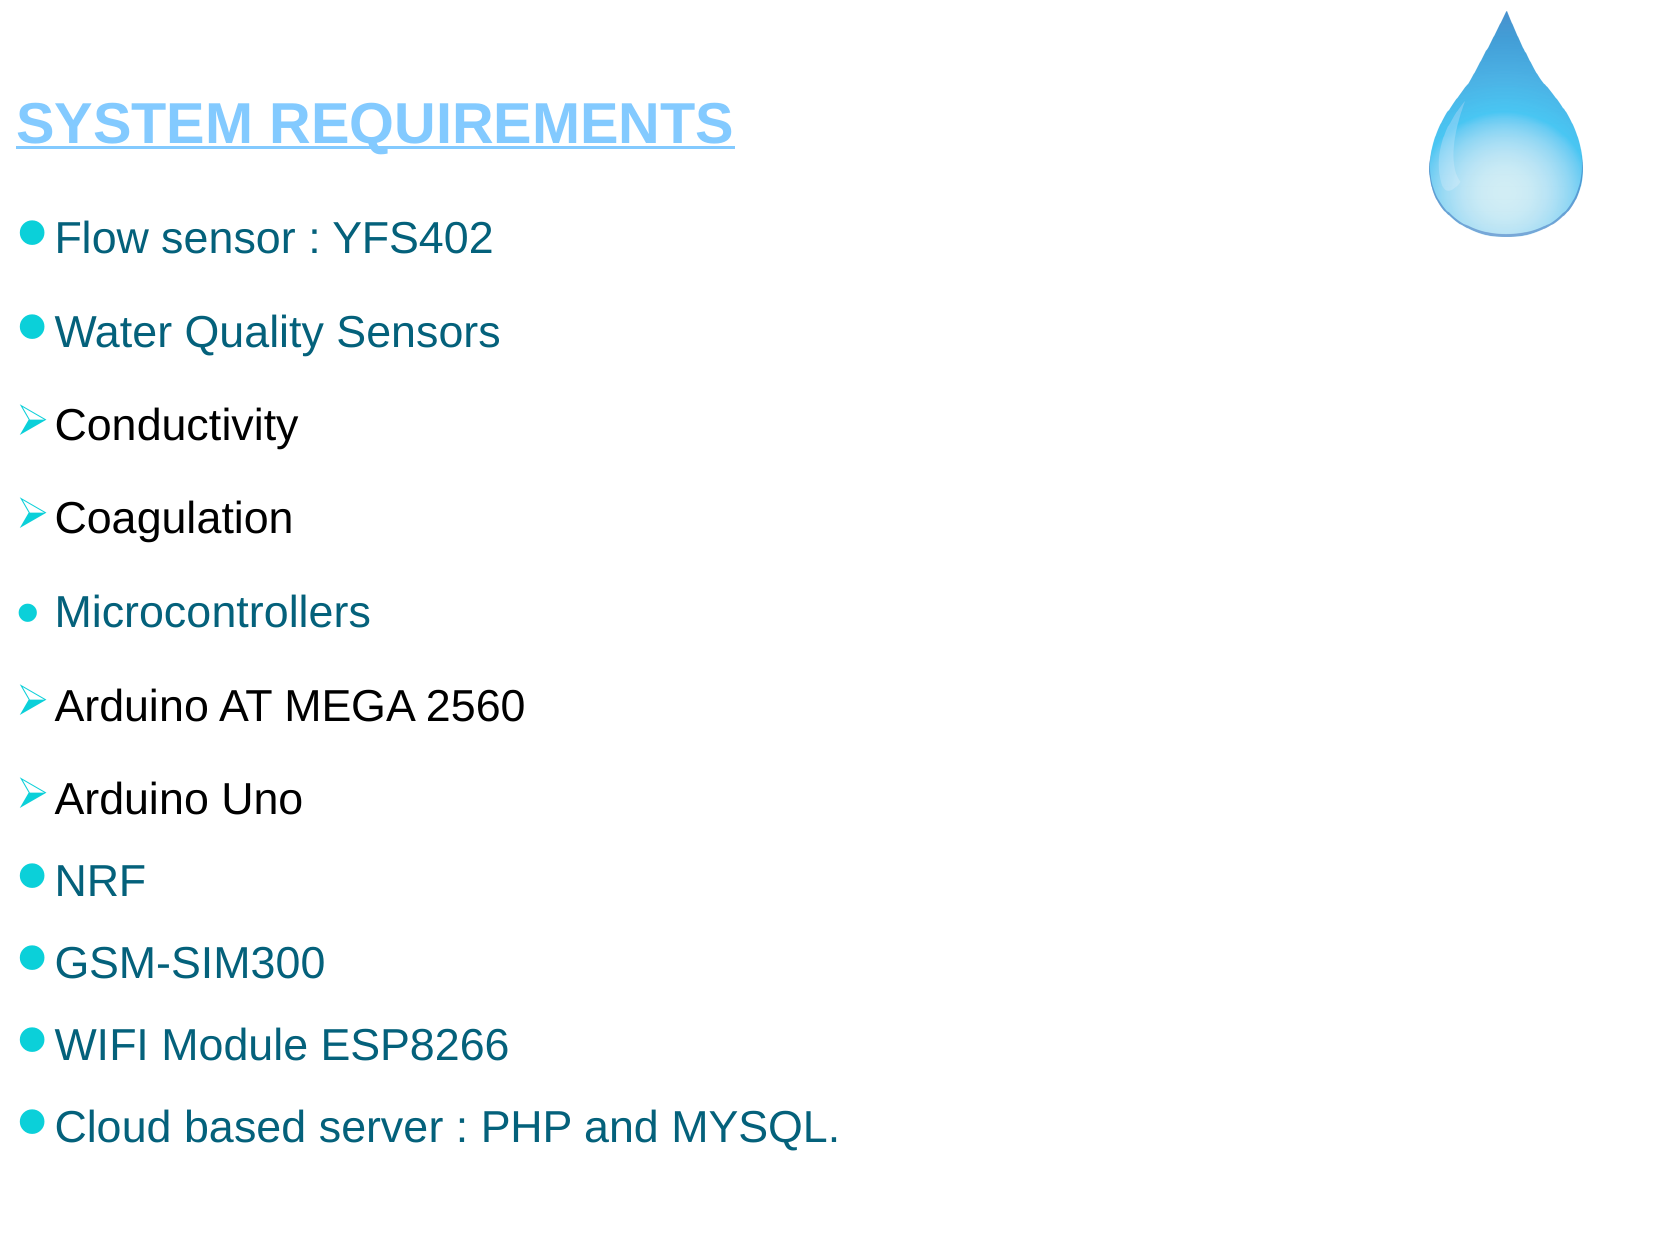

# SYSTEM REQUIREMENTS
Flow sensor : YFS402
Water Quality Sensors
Conductivity
Coagulation
Microcontrollers
Arduino AT MEGA 2560
Arduino Uno
NRF
GSM-SIM300
WIFI Module ESP8266
Cloud based server : PHP and MYSQL.